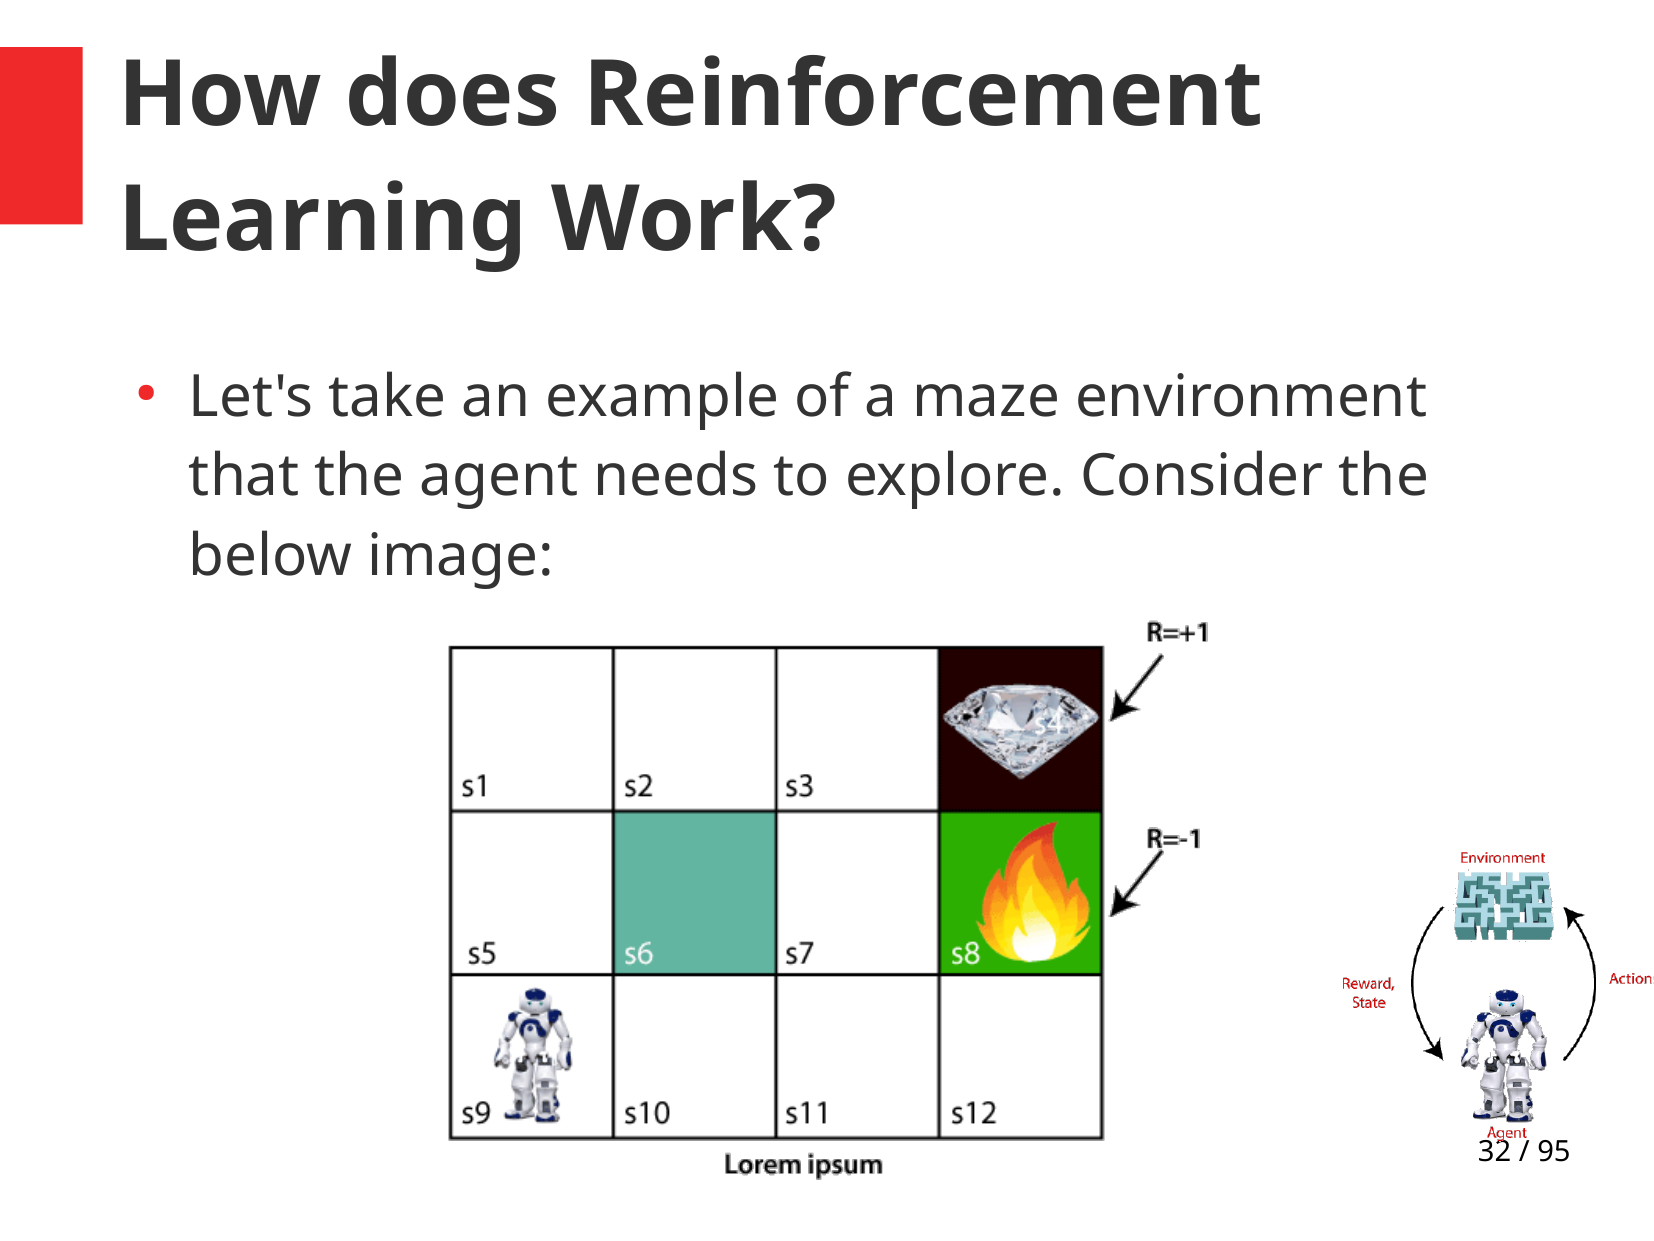

# How does Reinforcement Learning Work?
Let's take an example of a maze environment that the agent needs to explore. Consider the below image:
32